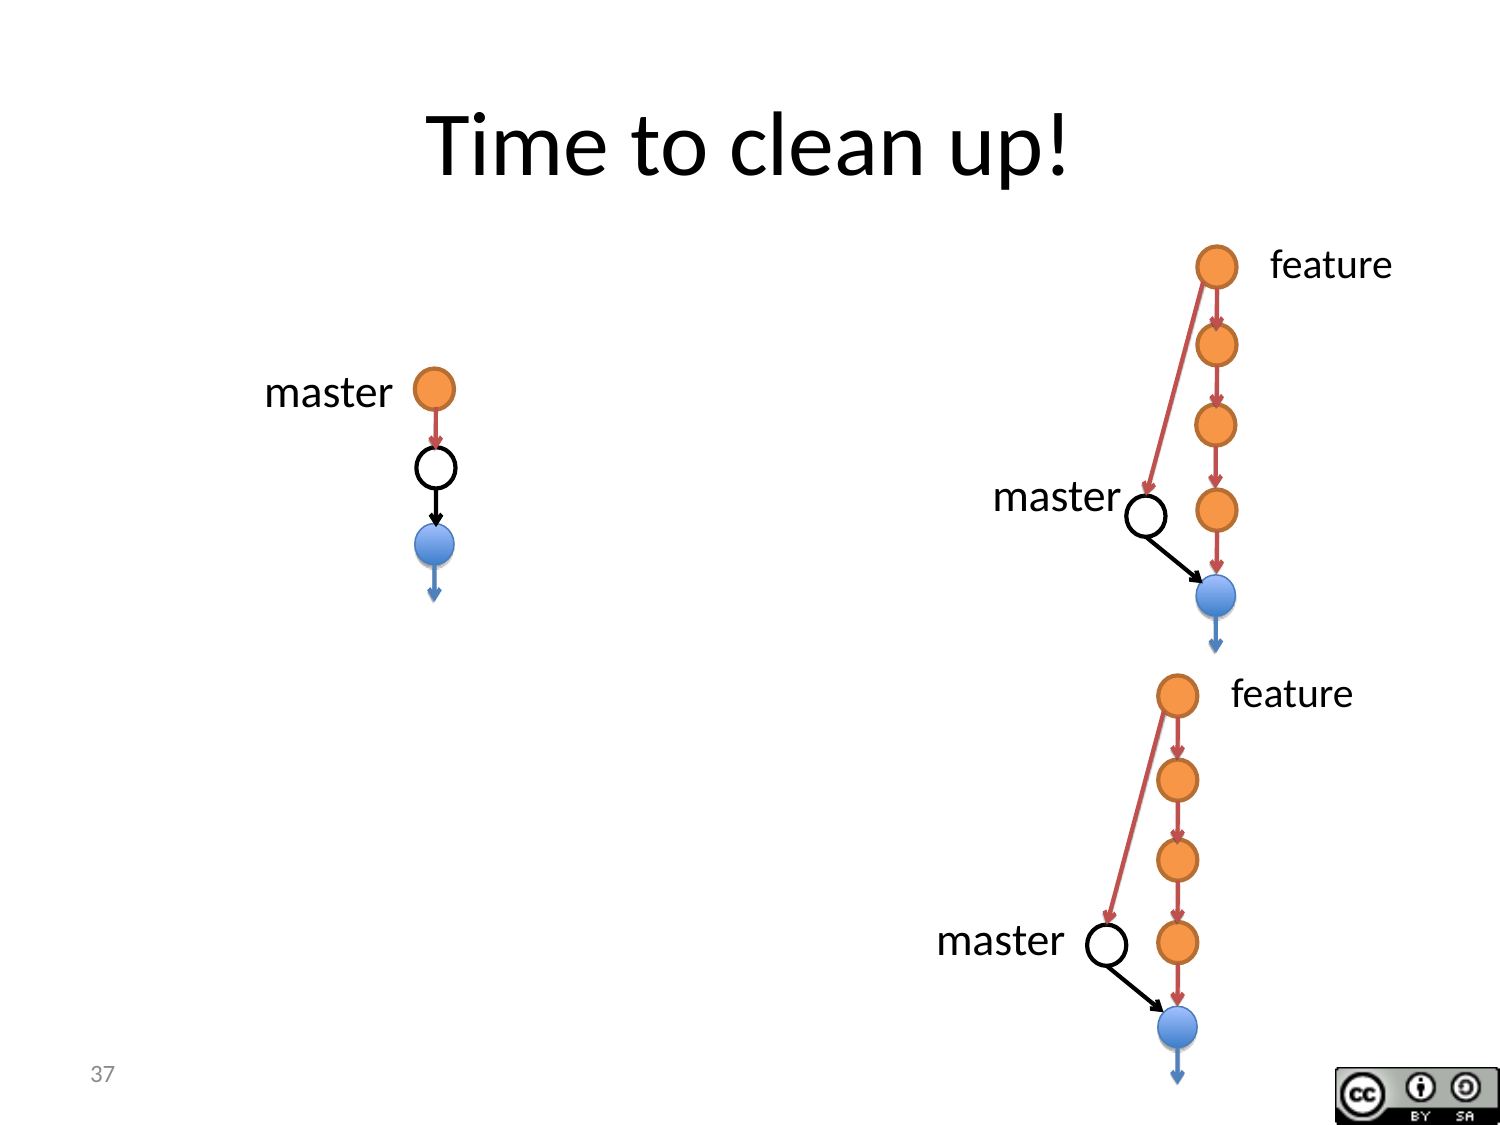

# Time to clean up!
feature
master
master
feature
master